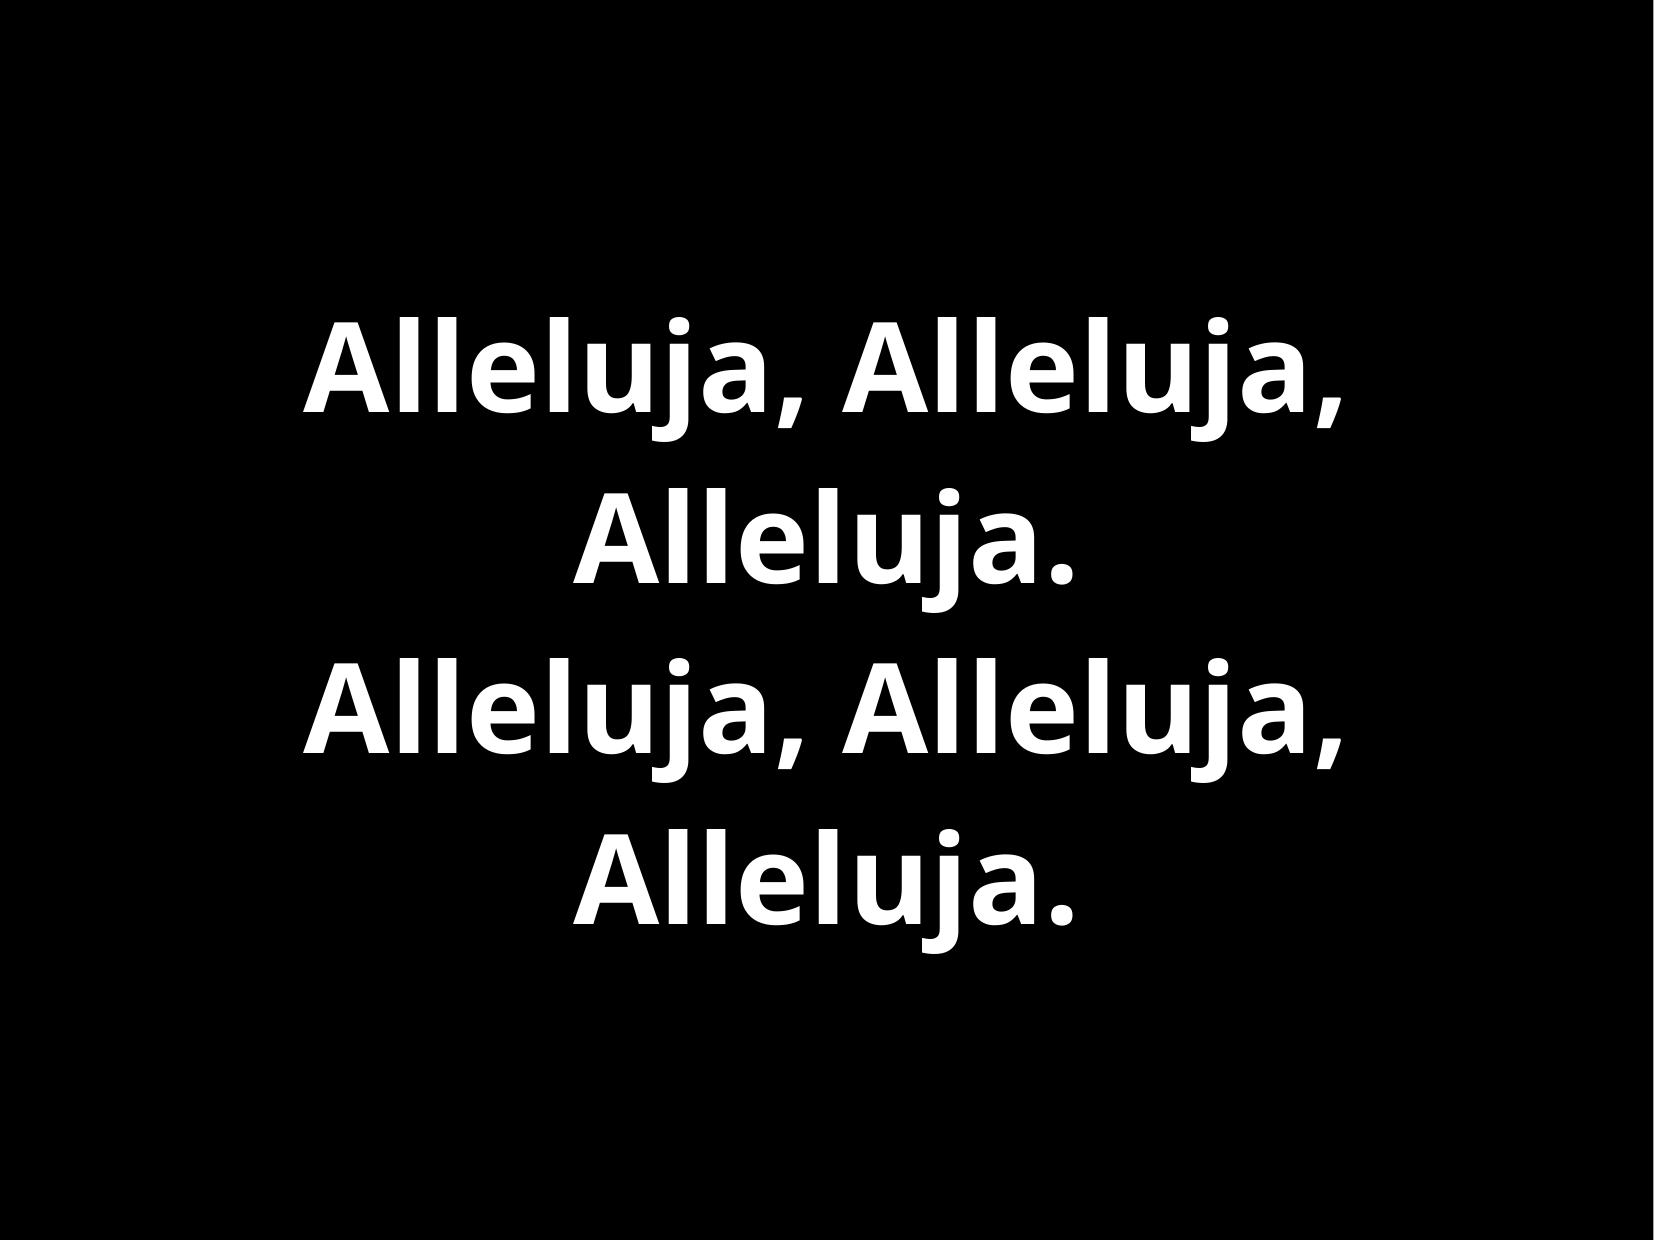

# Alleluja, Alleluja, Alleluja. Alleluja, Alleluja, Alleluja.